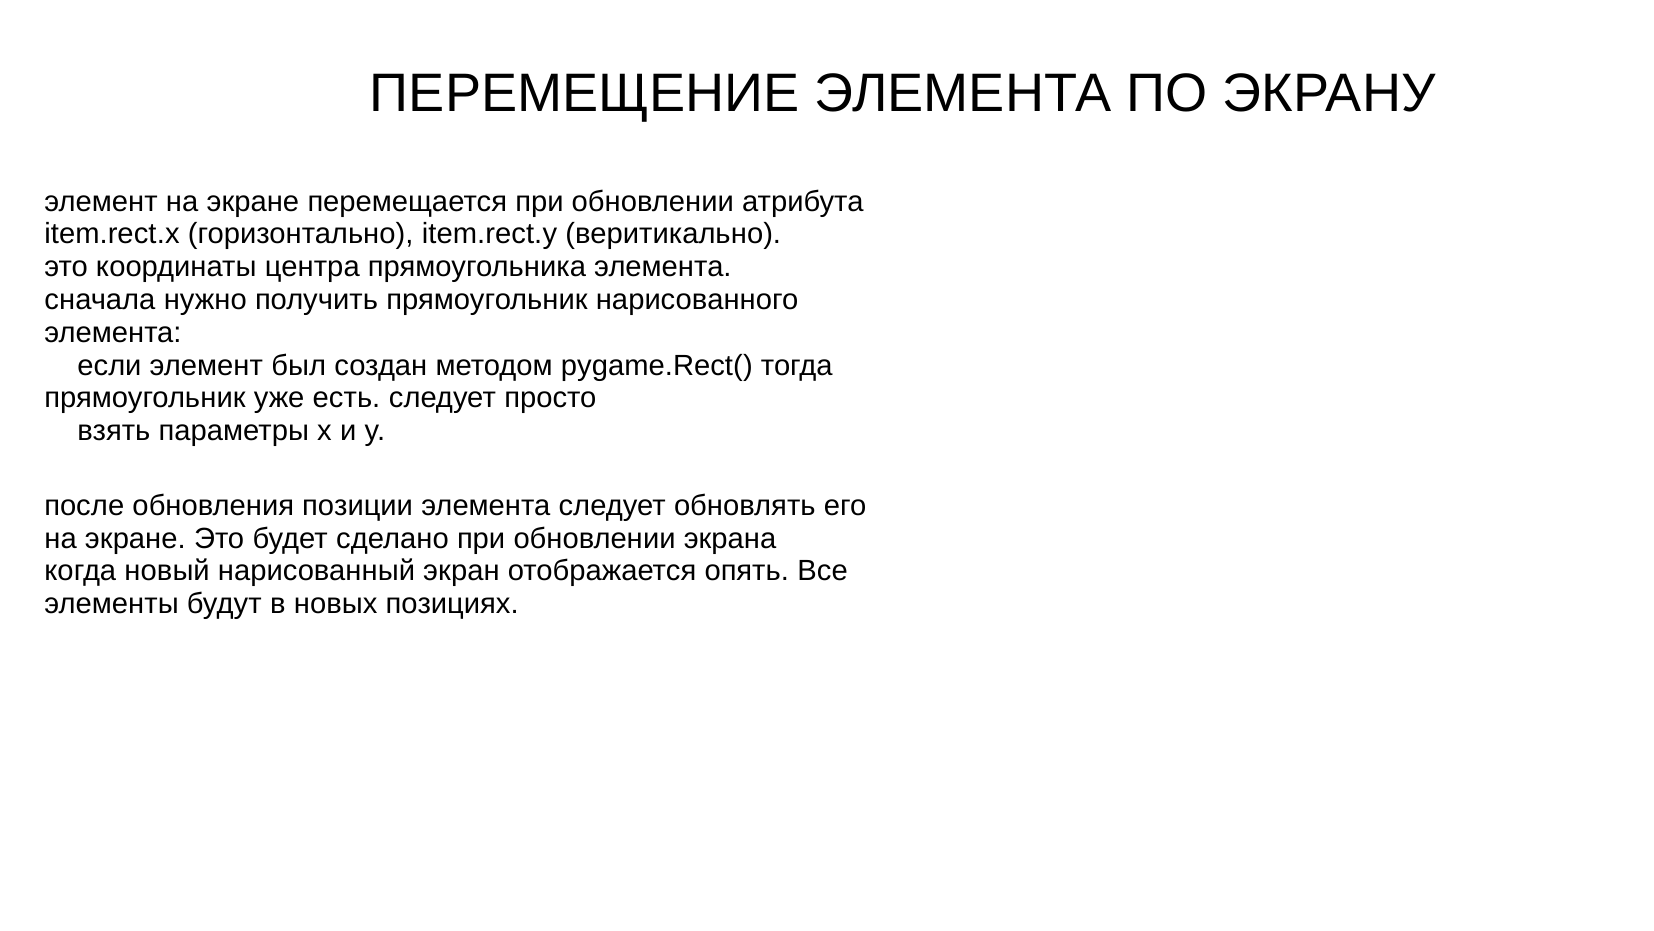

# ПЕРЕМЕЩЕНИЕ ЭЛЕМЕНТА ПО ЭКРАНУ
элемент на экране перемещается при обновлении атрибута item.rect.x (горизонтально), item.rect.y (веритикально).
это координаты центра прямоугольника элемента.
сначала нужно получить прямоугольник нарисованного элемента:
 если элемент был создан методом pygame.Rect() тогда прямоугольник уже есть. следует просто
 взять параметры x и y.
после обновления позиции элемента следует обновлять его на экране. Это будет сделано при обновлении экрана
когда новый нарисованный экран отображается опять. Все элементы будут в новых позициях.